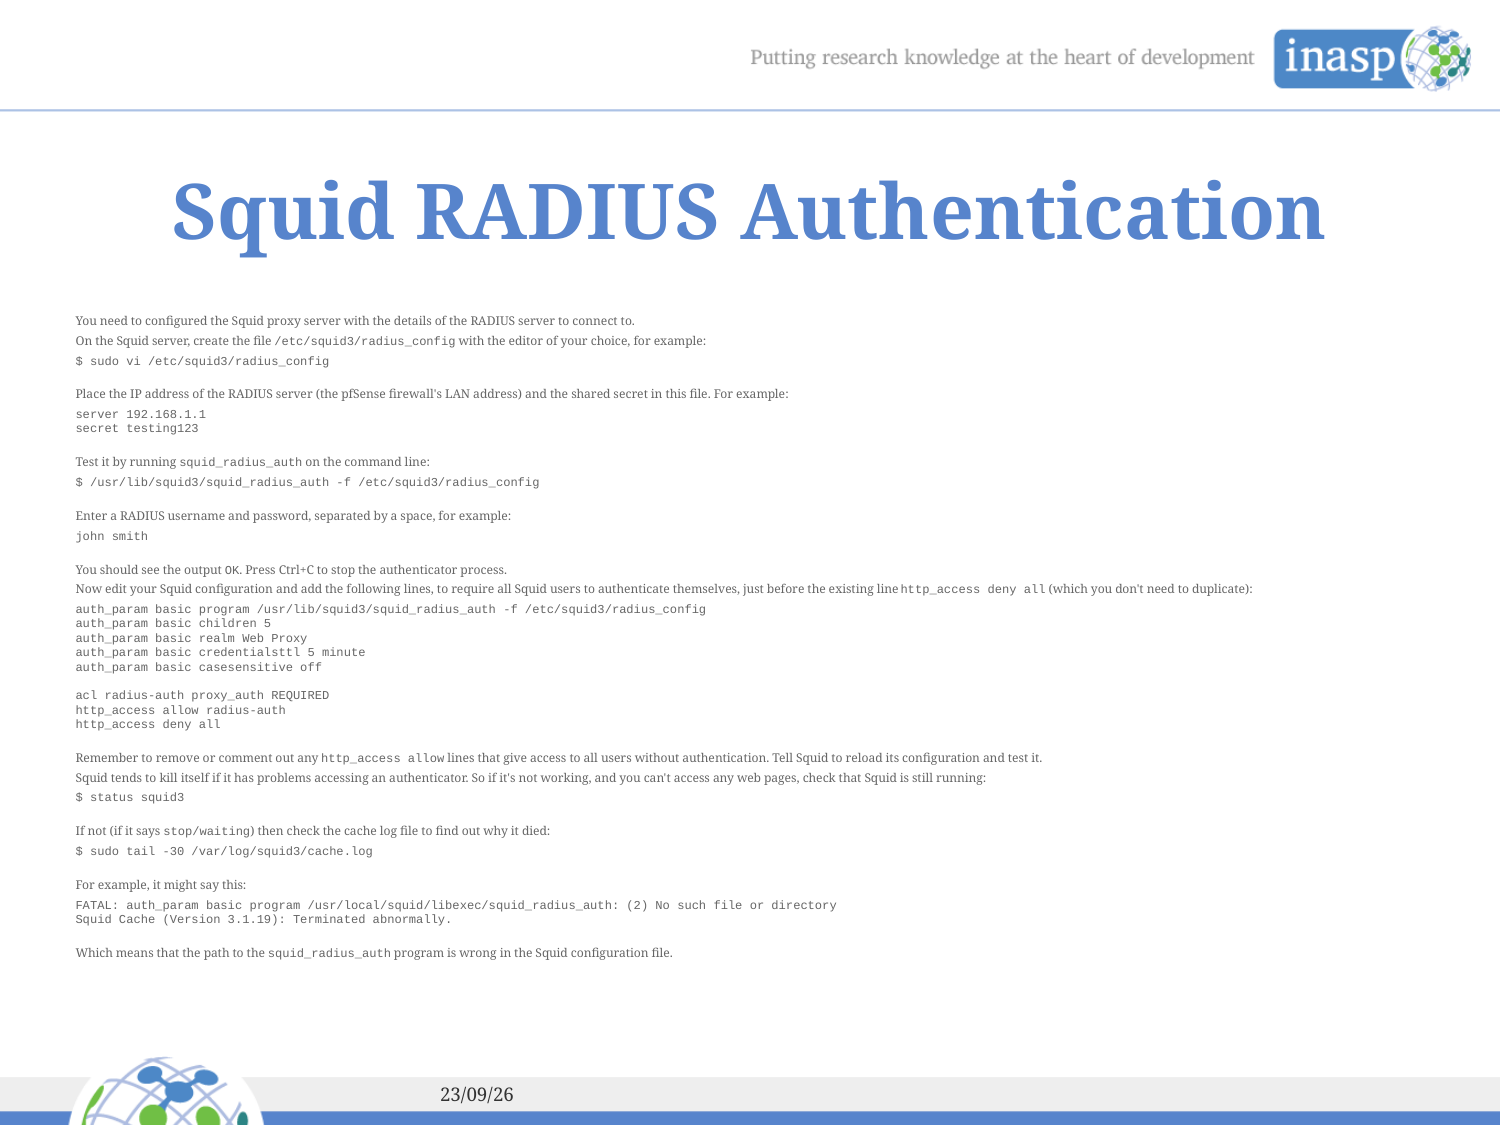

# Squid RADIUS Authentication
You need to configured the Squid proxy server with the details of the RADIUS server to connect to.
On the Squid server, create the file /etc/squid3/radius_config with the editor of your choice, for example:
$ sudo vi /etc/squid3/radius_config
Place the IP address of the RADIUS server (the pfSense firewall's LAN address) and the shared secret in this file. For example:
server 192.168.1.1
secret testing123
Test it by running squid_radius_auth on the command line:
$ /usr/lib/squid3/squid_radius_auth -f /etc/squid3/radius_config
Enter a RADIUS username and password, separated by a space, for example:
john smith
You should see the output OK. Press Ctrl+C to stop the authenticator process.
Now edit your Squid configuration and add the following lines, to require all Squid users to authenticate themselves, just before the existing line http_access deny all (which you don't need to duplicate):
auth_param basic program /usr/lib/squid3/squid_radius_auth -f /etc/squid3/radius_config
auth_param basic children 5
auth_param basic realm Web Proxy
auth_param basic credentialsttl 5 minute
auth_param basic casesensitive off
acl radius-auth proxy_auth REQUIRED
http_access allow radius-auth
http_access deny all
Remember to remove or comment out any http_access allow lines that give access to all users without authentication. Tell Squid to reload its configuration and test it.
Squid tends to kill itself if it has problems accessing an authenticator. So if it's not working, and you can't access any web pages, check that Squid is still running:
$ status squid3
If not (if it says stop/waiting) then check the cache log file to find out why it died:
$ sudo tail -30 /var/log/squid3/cache.log
For example, it might say this:
FATAL: auth_param basic program /usr/local/squid/libexec/squid_radius_auth: (2) No such file or directory
Squid Cache (Version 3.1.19): Terminated abnormally.
Which means that the path to the squid_radius_auth program is wrong in the Squid configuration file.